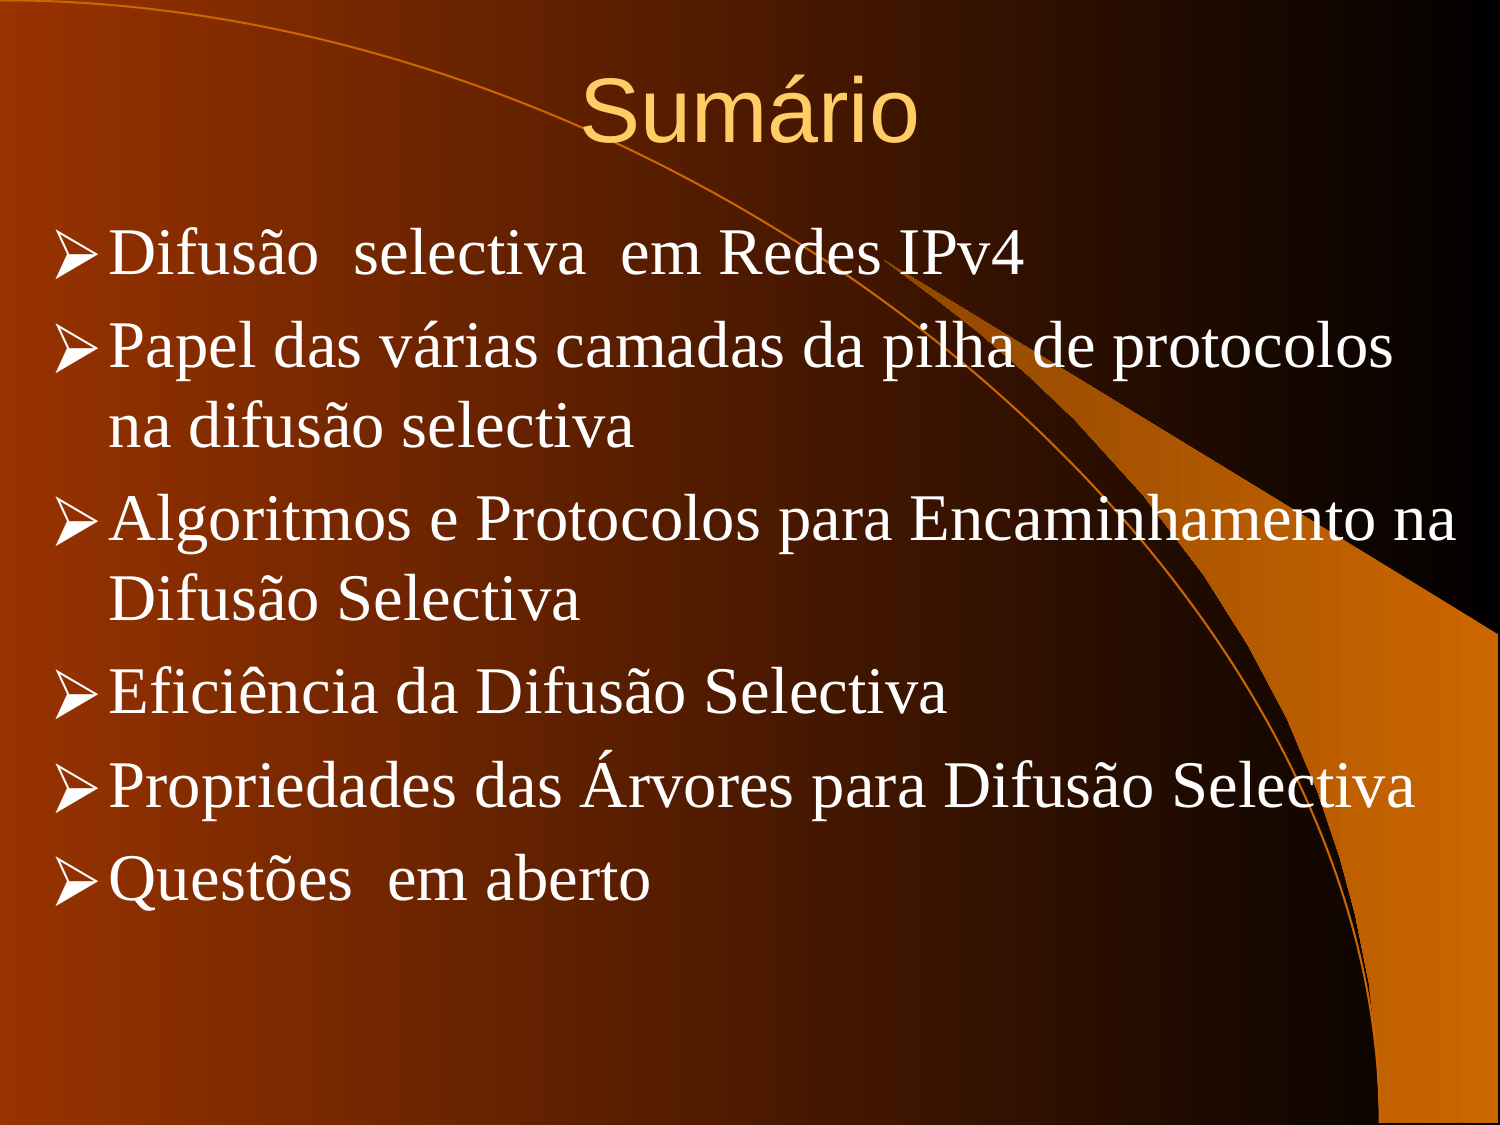

# Sumário
Difusão selectiva em Redes IPv4
Papel das várias camadas da pilha de protocolos na difusão selectiva
Algoritmos e Protocolos para Encaminhamento na Difusão Selectiva
Eficiência da Difusão Selectiva
Propriedades das Árvores para Difusão Selectiva
Questões em aberto